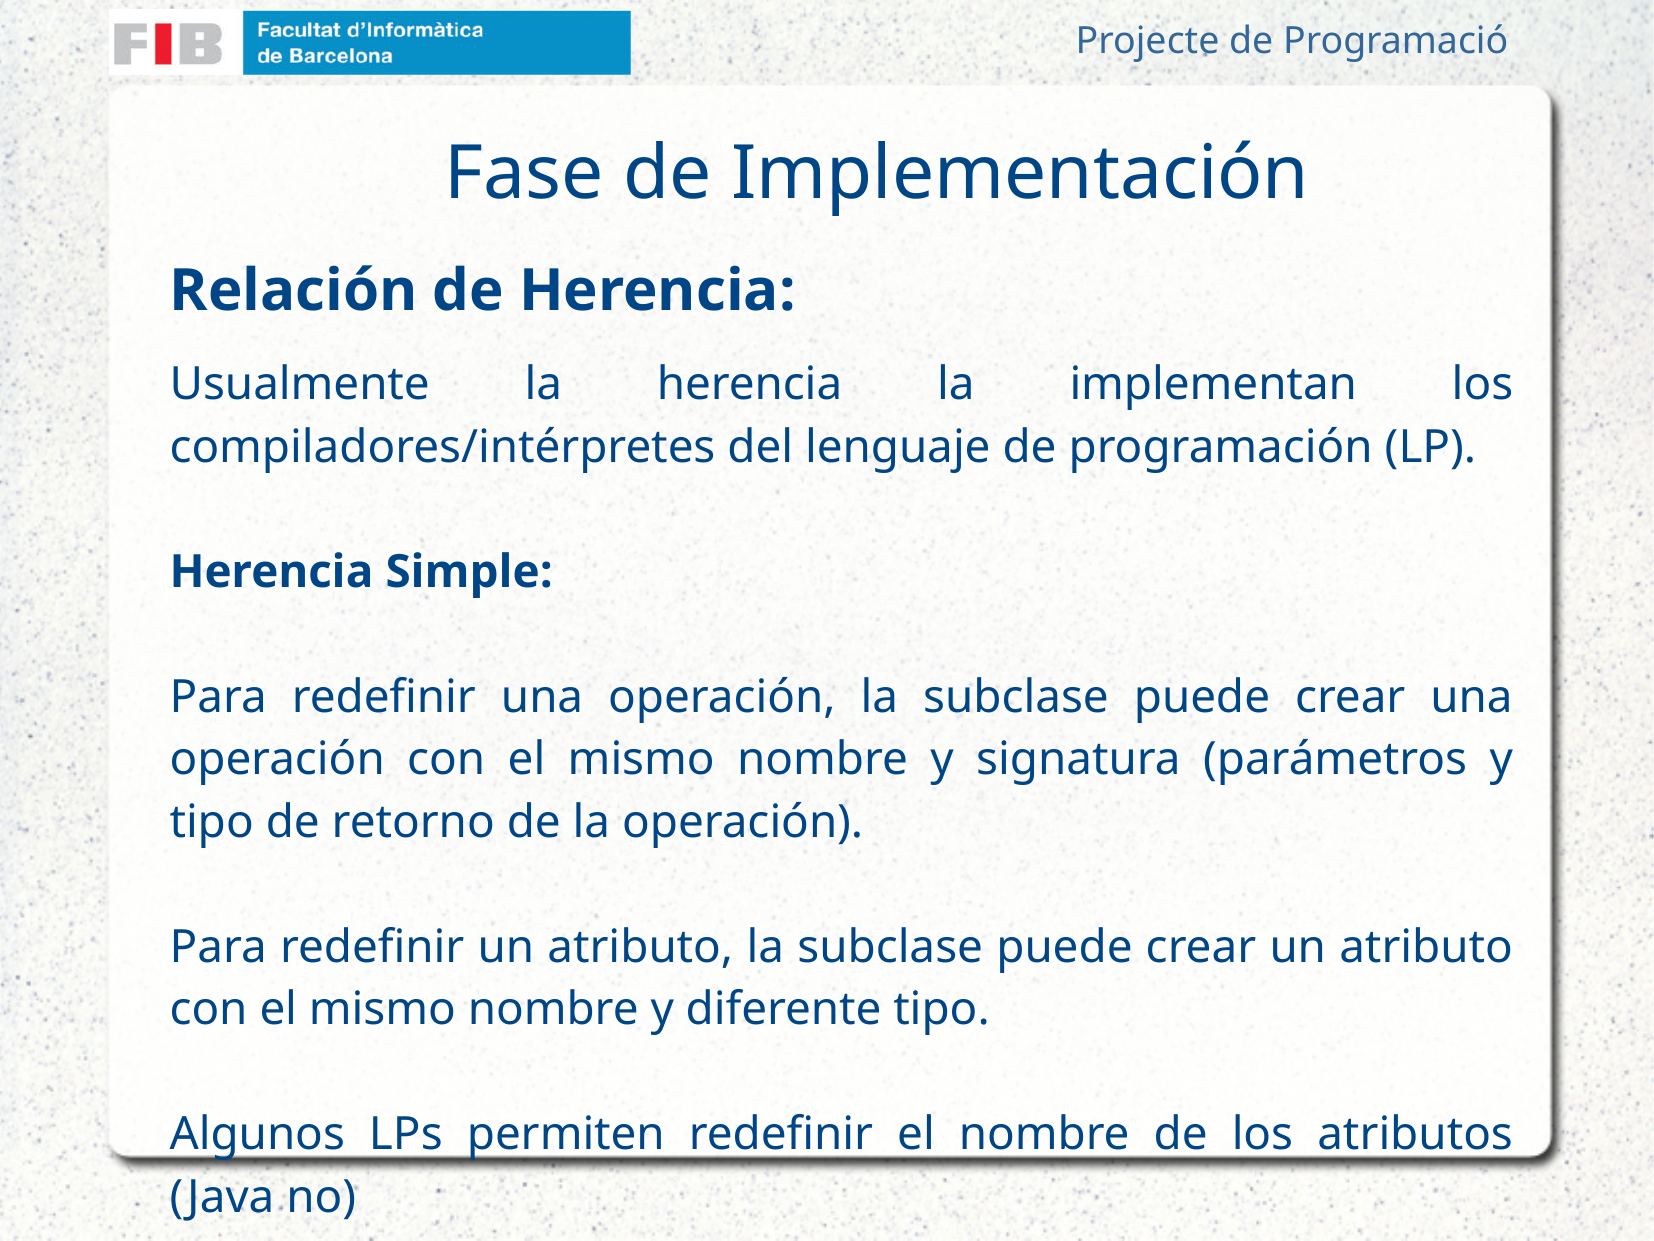

Projecte de Programació
Fase de Implementación
Relación de Herencia:
Usualmente la herencia la implementan los compiladores/intérpretes del lenguaje de programación (LP).
Herencia Simple:
Para redefinir una operación, la subclase puede crear una operación con el mismo nombre y signatura (parámetros y tipo de retorno de la operación).
Para redefinir un atributo, la subclase puede crear un atributo con el mismo nombre y diferente tipo.
Algunos LPs permiten redefinir el nombre de los atributos (Java no)